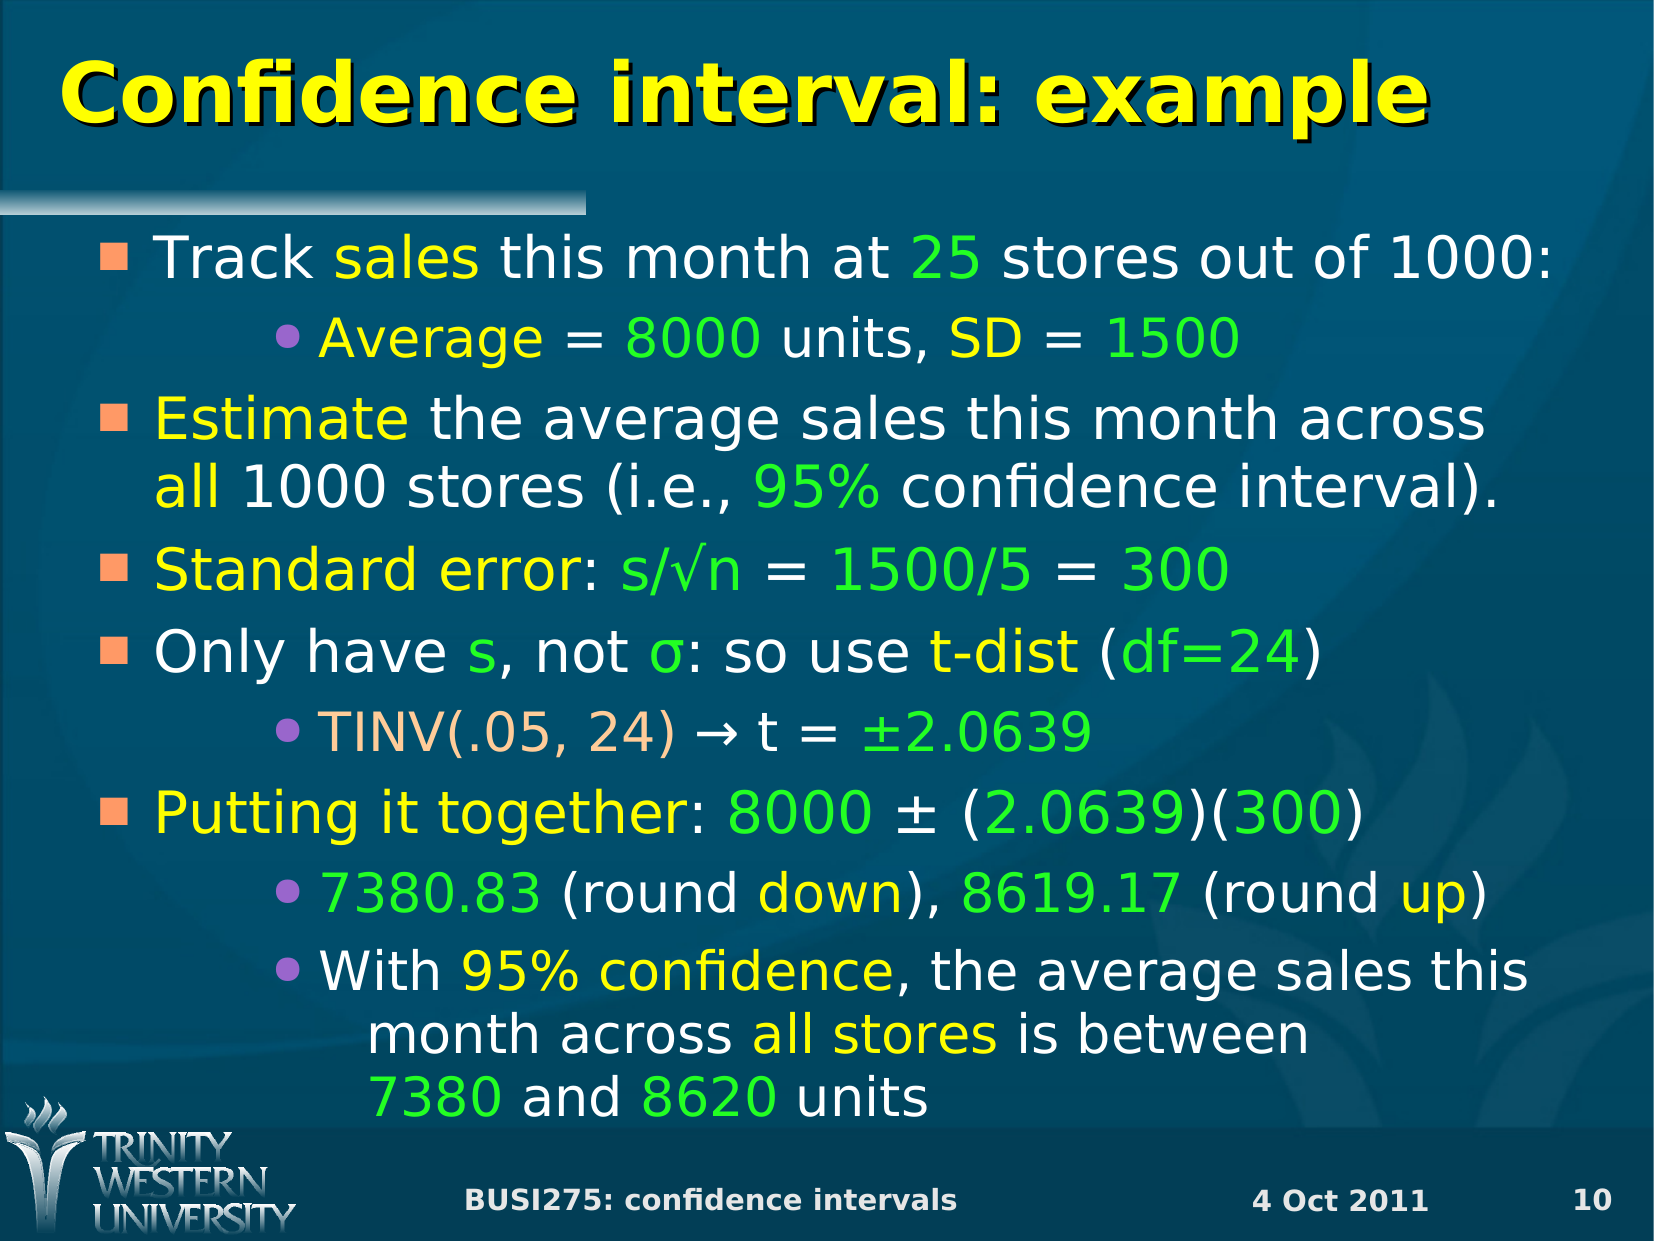

# Confidence interval: example
Track sales this month at 25 stores out of 1000:
Average = 8000 units, SD = 1500
Estimate the average sales this month across all 1000 stores (i.e., 95% confidence interval).
Standard error: s/√n = 1500/5 = 300
Only have s, not σ: so use t-dist (df=24)
TINV(.05, 24) → t = ±2.0639
Putting it together: 8000 ± (2.0639)(300)
7380.83 (round down), 8619.17 (round up)
With 95% confidence, the average sales this month across all stores is between
7380 and 8620 units
BUSI275: confidence intervals
4 Oct 2011
10